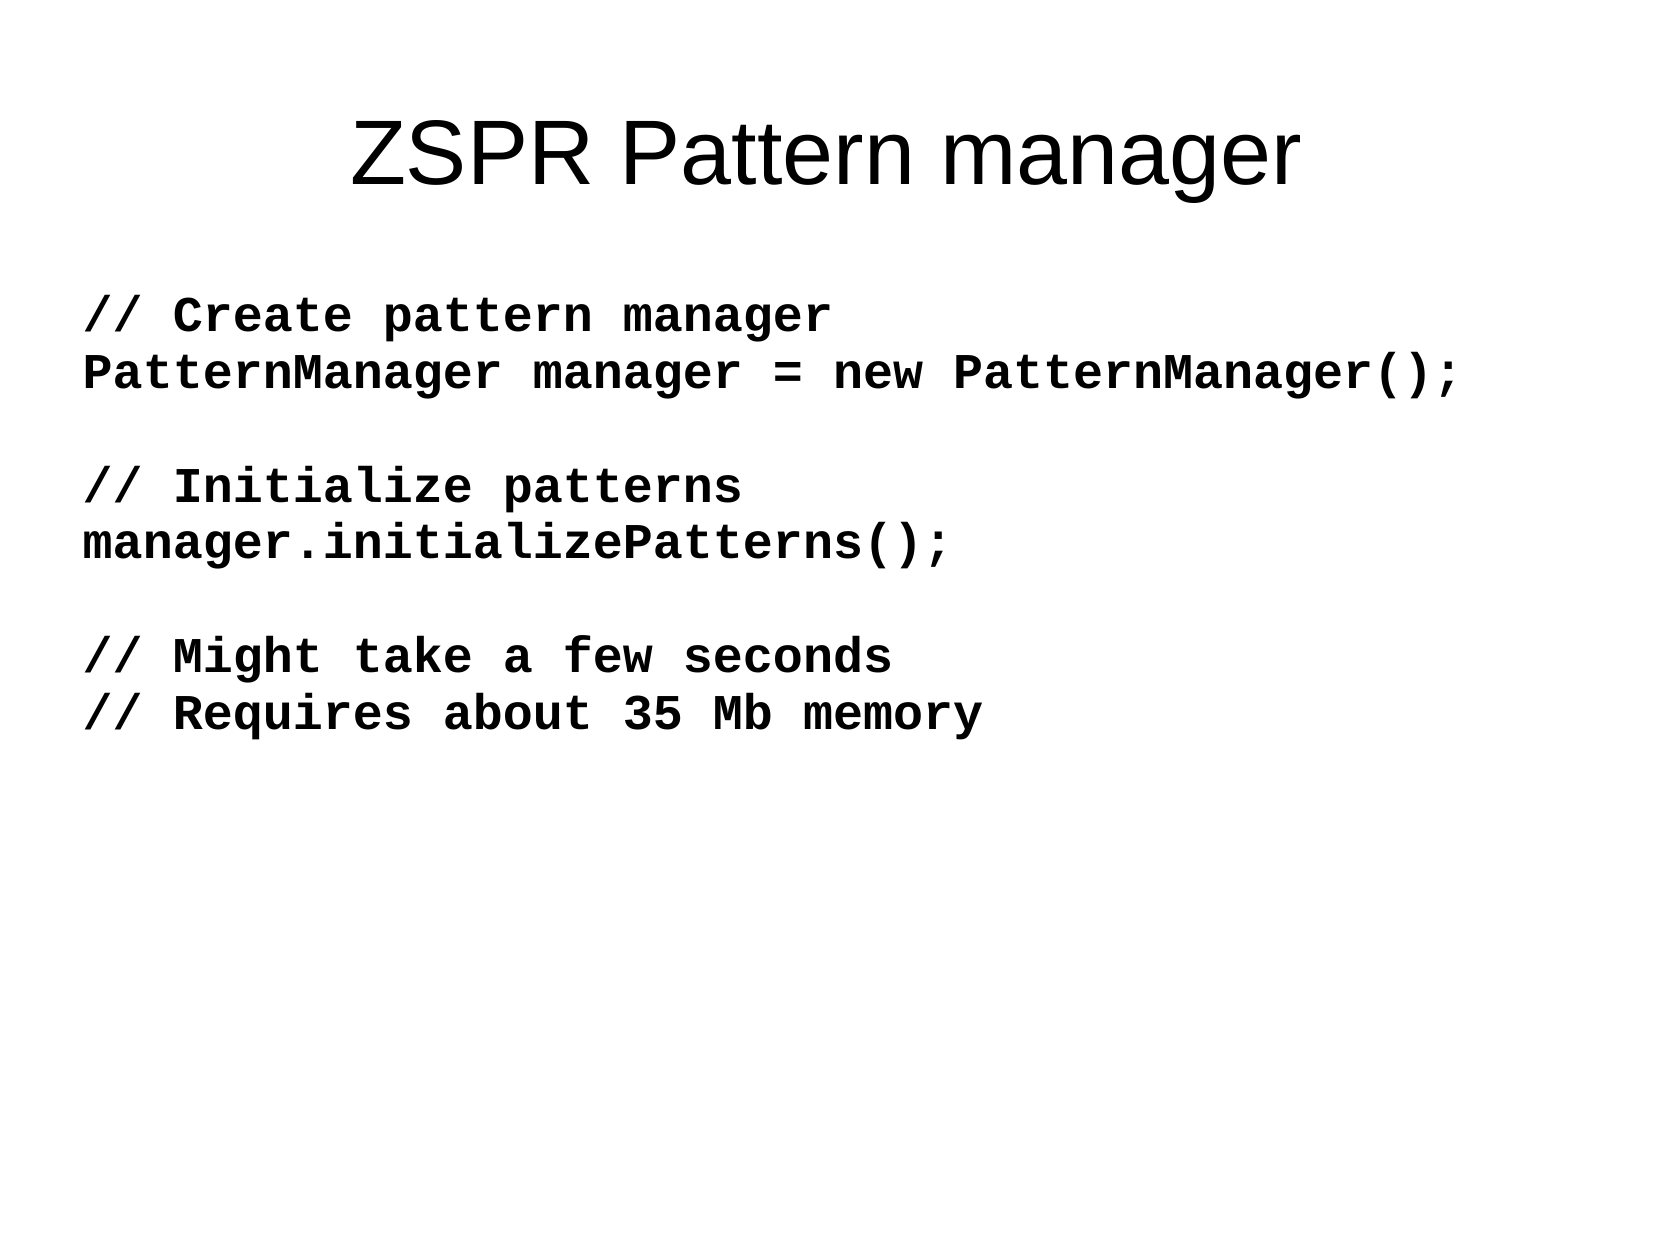

# ZSPR Pattern manager
// Create pattern manager
PatternManager manager = new PatternManager();
// Initialize patterns
manager.initializePatterns();
// Might take a few seconds
// Requires about 35 Mb memory